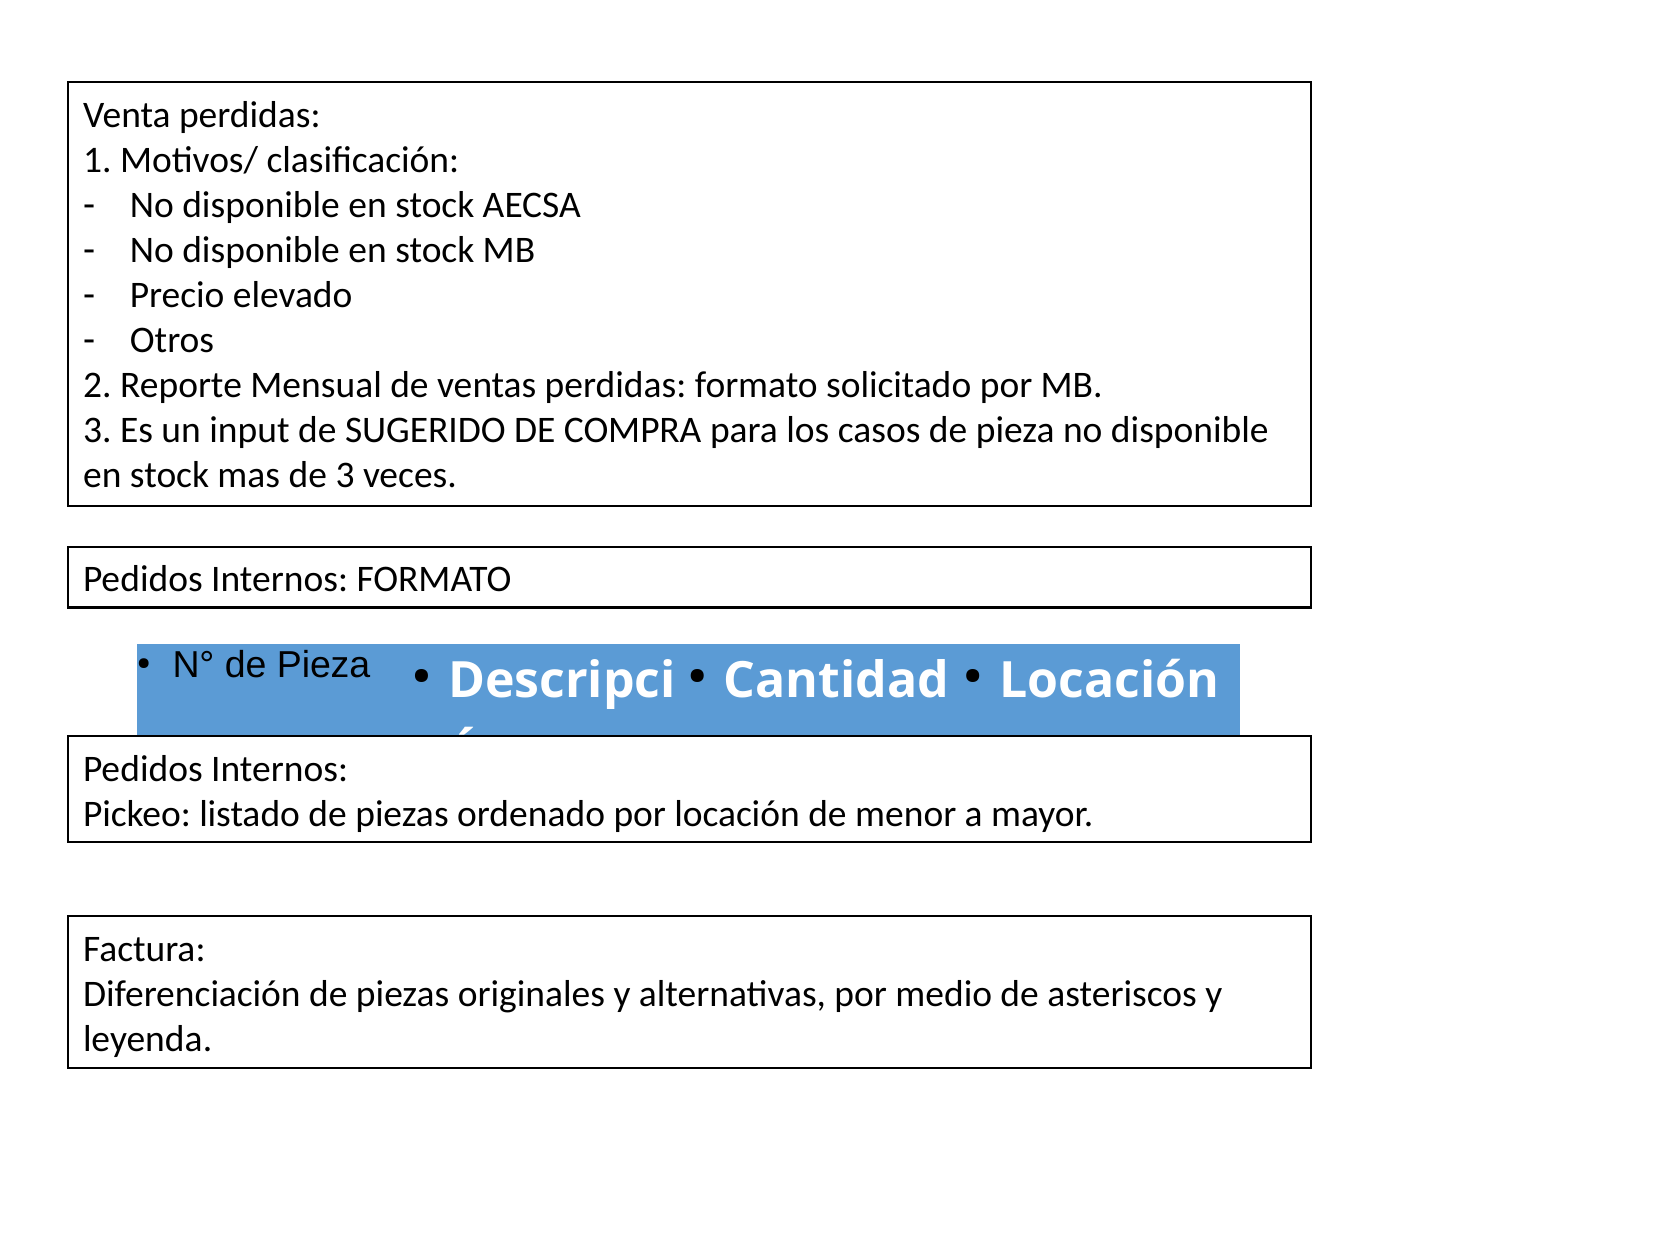

Venta perdidas:
1. Motivos/ clasificación:
No disponible en stock AECSA
No disponible en stock MB
Precio elevado
Otros
2. Reporte Mensual de ventas perdidas: formato solicitado por MB.
3. Es un input de SUGERIDO DE COMPRA para los casos de pieza no disponible en stock mas de 3 veces.
Pedidos Internos: FORMATO
| N° de Pieza | Descripción | Cantidad | Locación |
| --- | --- | --- | --- |
Pedidos Internos:
Pickeo: listado de piezas ordenado por locación de menor a mayor.
Factura:
Diferenciación de piezas originales y alternativas, por medio de asteriscos y leyenda.